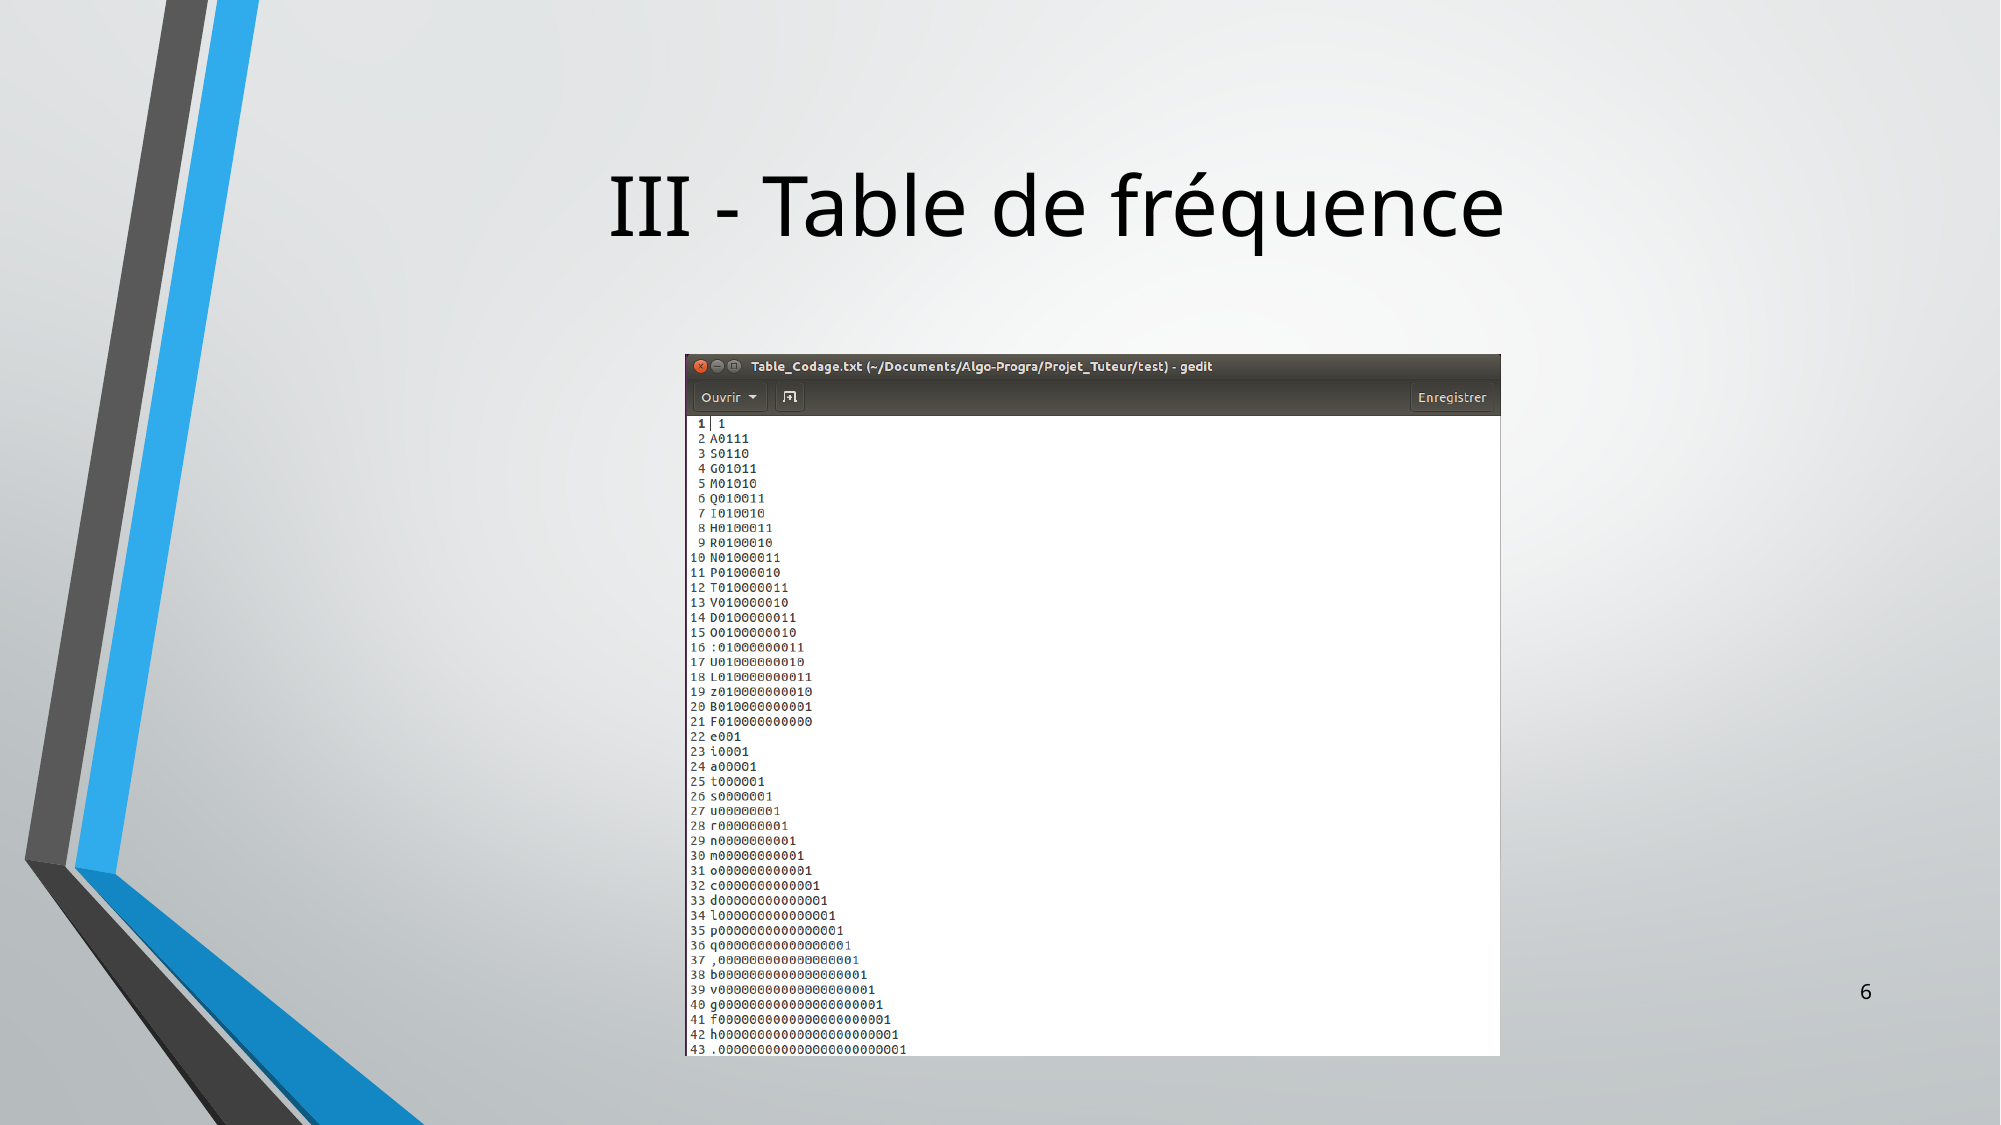

# III - Table de fréquence
6
LP LL - Algorithme de Huffman